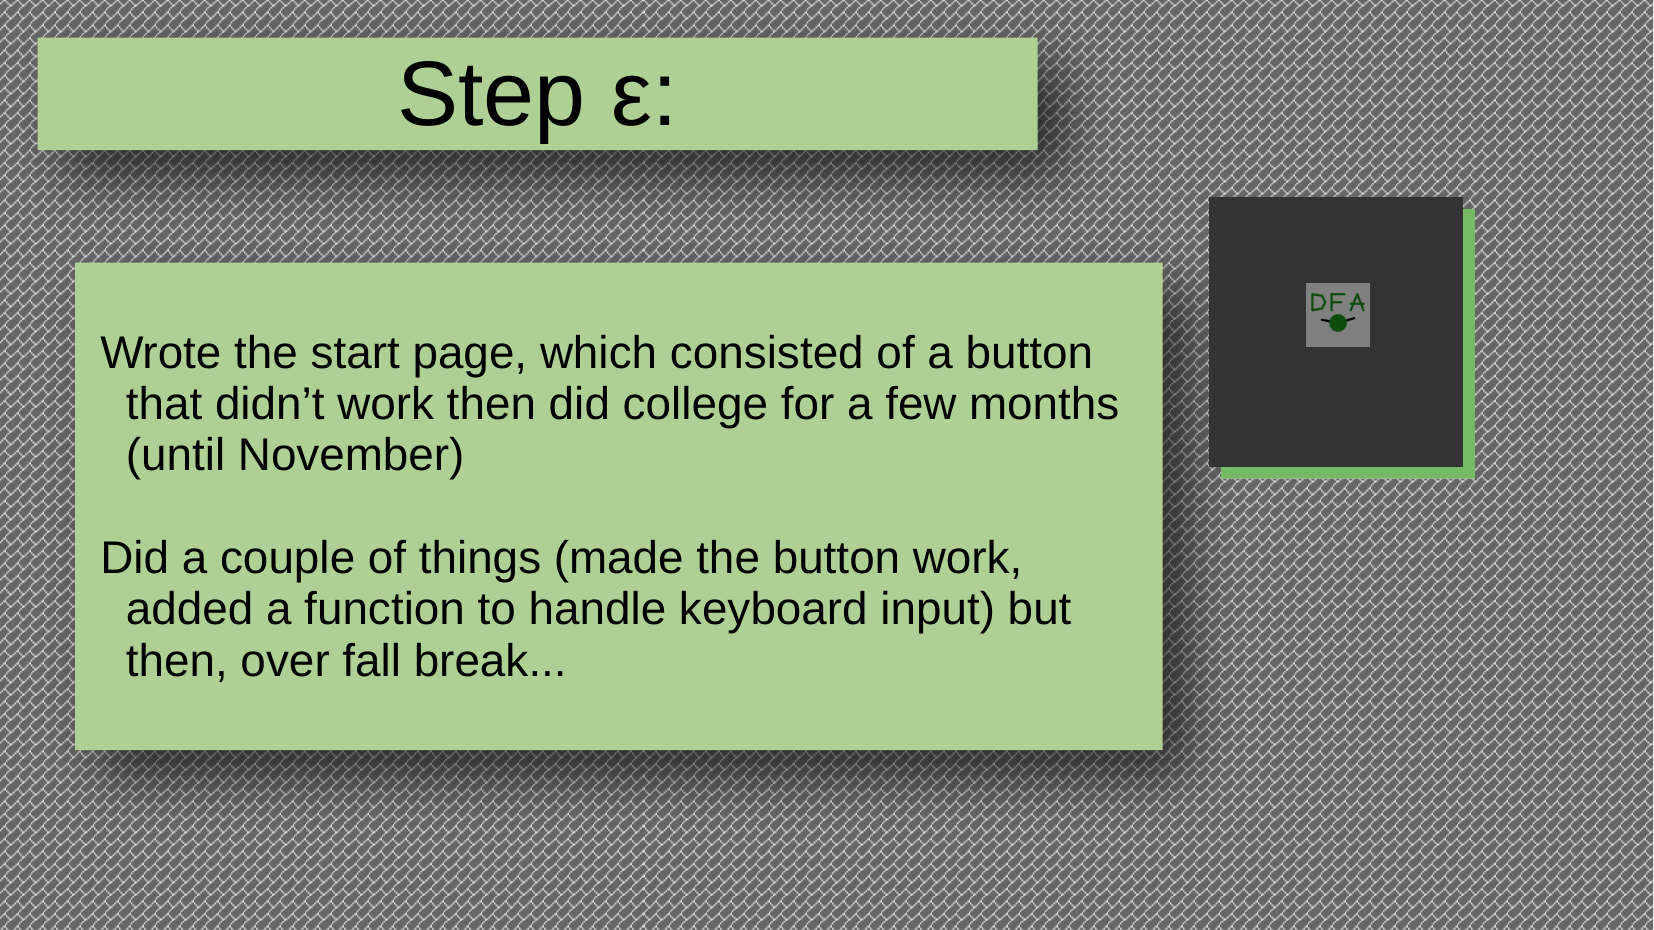

# Step ε:
 Wrote the start page, which consisted of a button
 that didn’t work then did college for a few months
 (until November)
 Did a couple of things (made the button work,
 added a function to handle keyboard input) but
 then, over fall break...